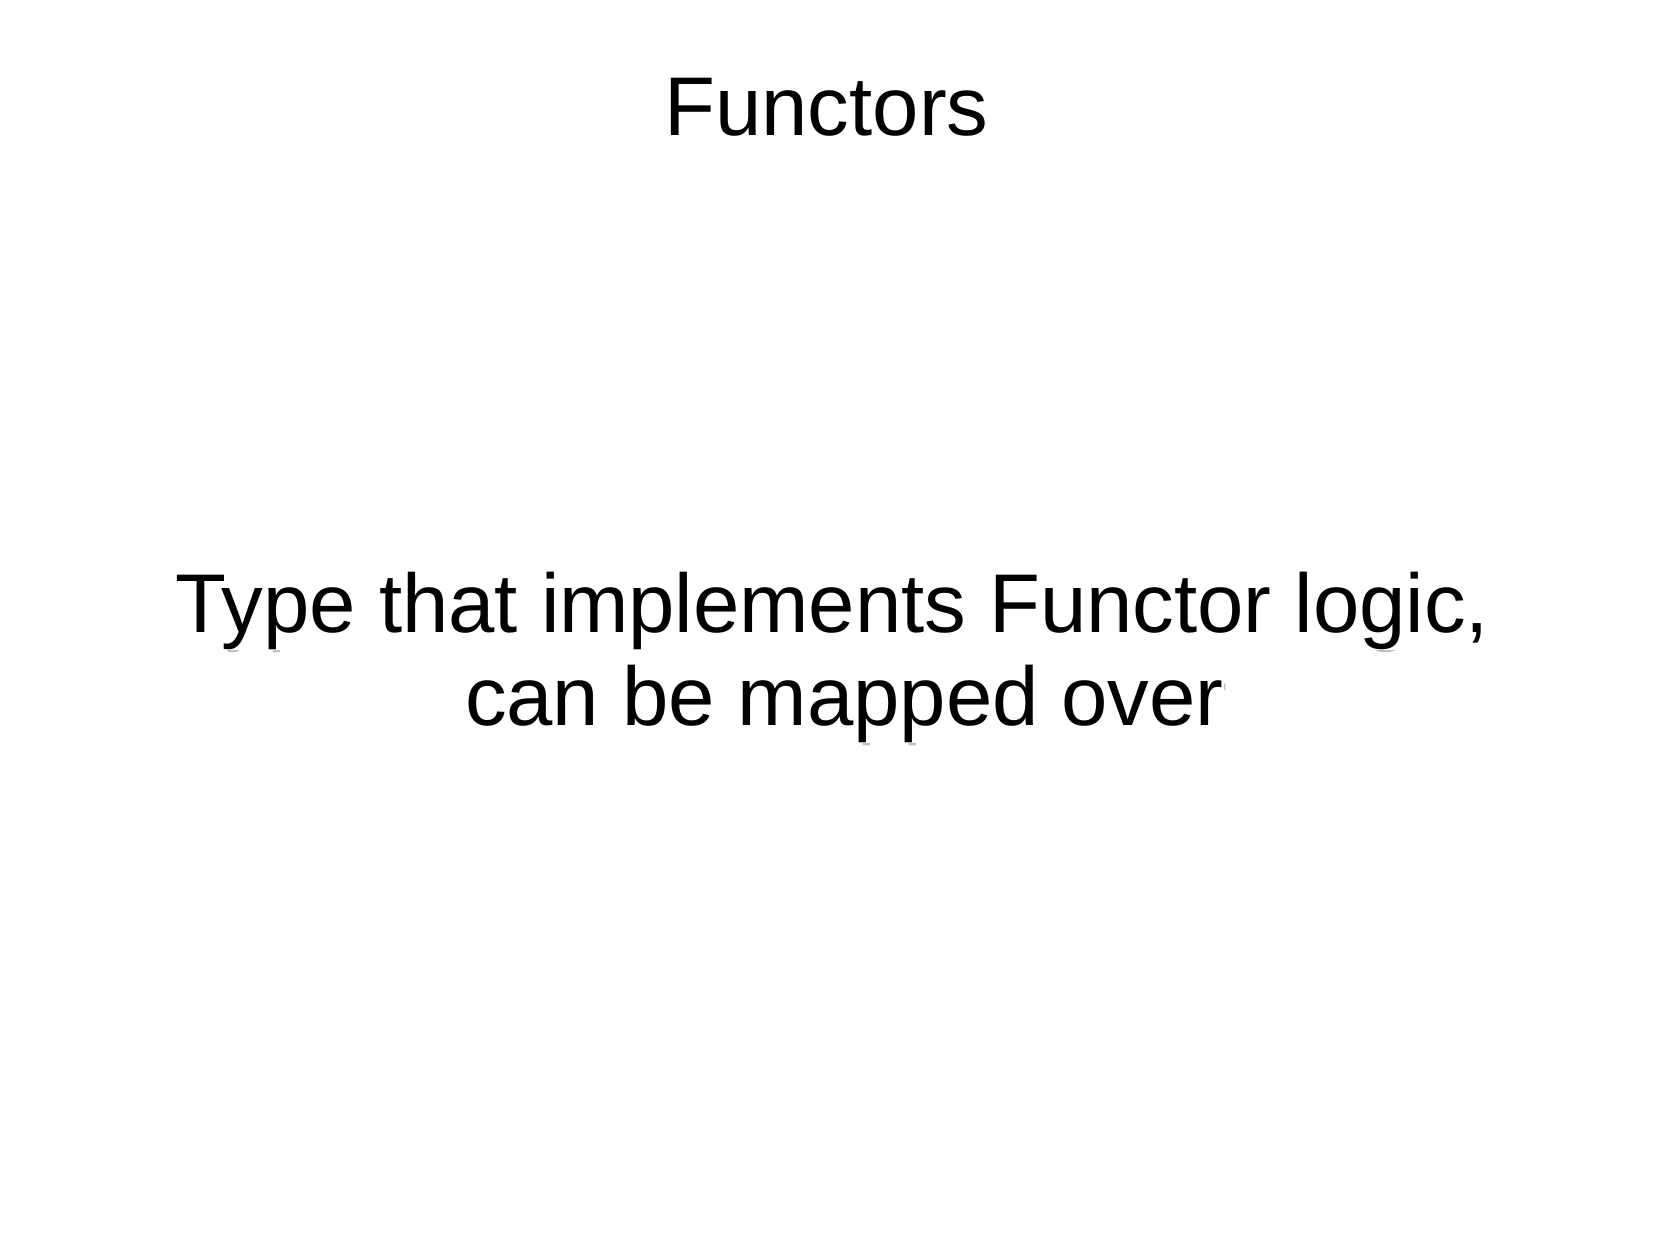

Functors
# Type that implements Functor logic,
can be mapped over